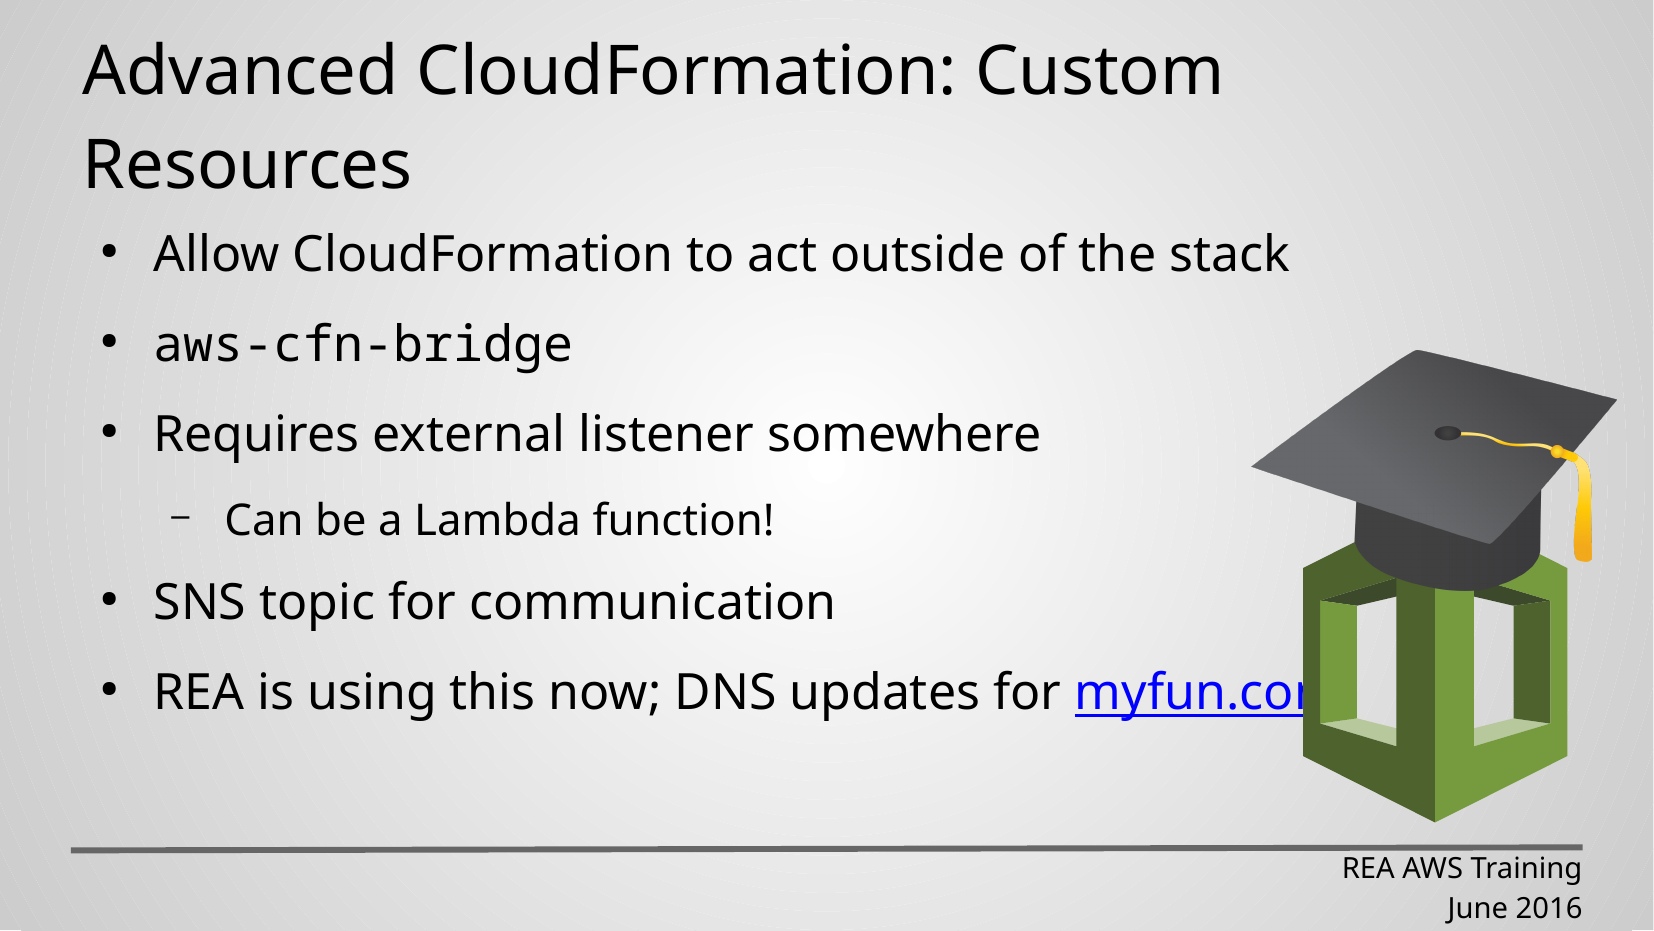

# Advanced CloudFormation: Custom Resources
Allow CloudFormation to act outside of the stack
aws-cfn-bridge
Requires external listener somewhere
Can be a Lambda function!
SNS topic for communication
REA is using this now; DNS updates for myfun.com